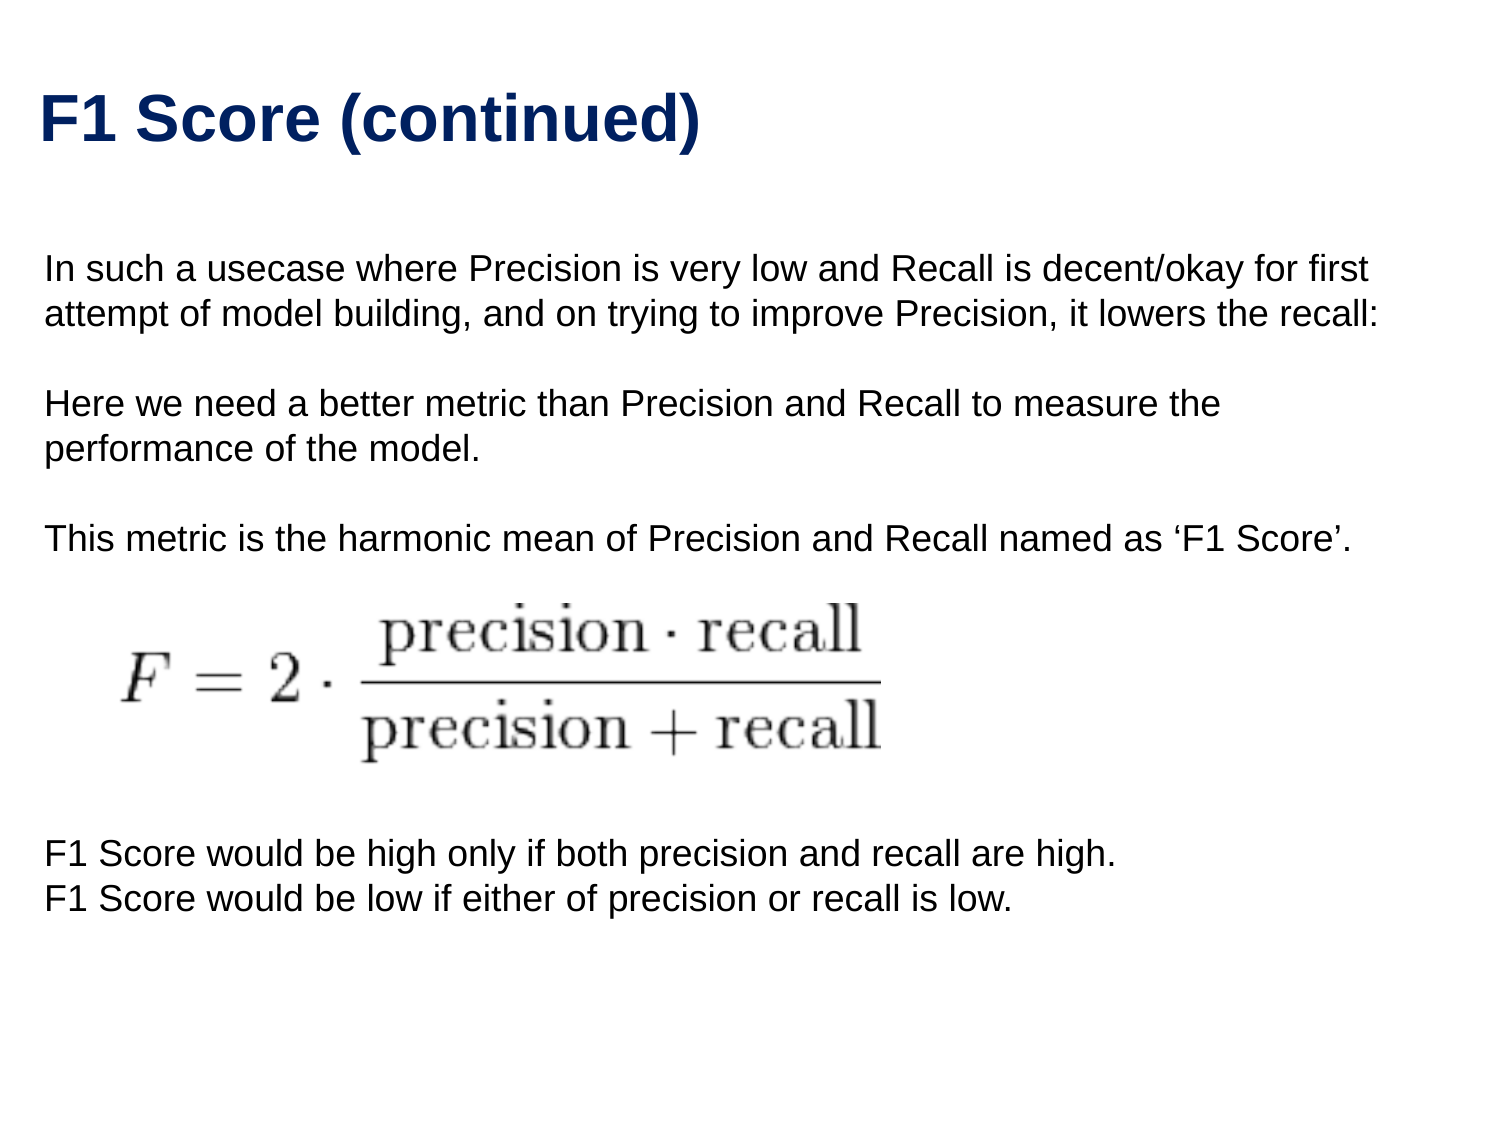

F1 Score (continued)
In such a usecase where Precision is very low and Recall is decent/okay for first attempt of model building, and on trying to improve Precision, it lowers the recall:
Here we need a better metric than Precision and Recall to measure the performance of the model.
This metric is the harmonic mean of Precision and Recall named as ‘F1 Score’.
F1 Score would be high only if both precision and recall are high.
F1 Score would be low if either of precision or recall is low.